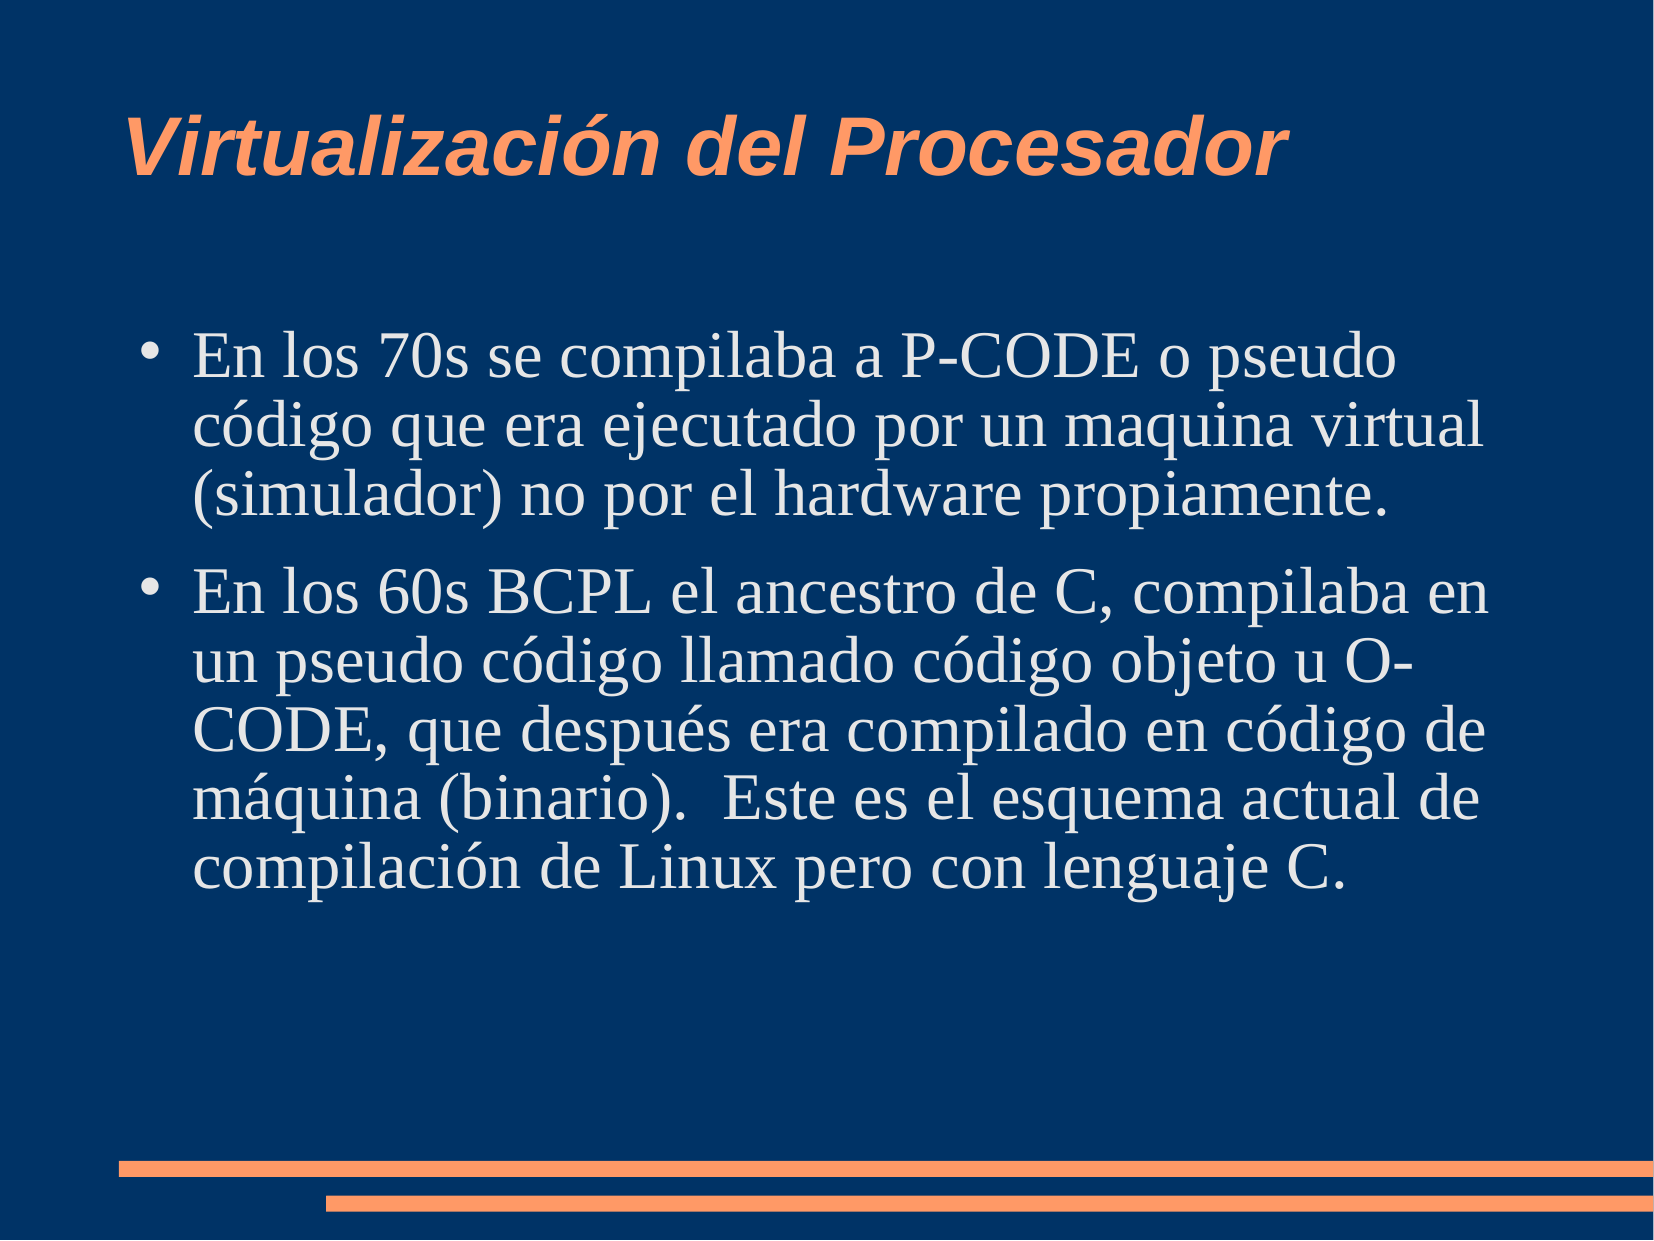

# Virtualización del Procesador
En los 70s se compilaba a P-CODE o pseudo código que era ejecutado por un maquina virtual (simulador) no por el hardware propiamente.
En los 60s BCPL el ancestro de C, compilaba en un pseudo código llamado código objeto u O-CODE, que después era compilado en código de máquina (binario). Este es el esquema actual de compilación de Linux pero con lenguaje C.